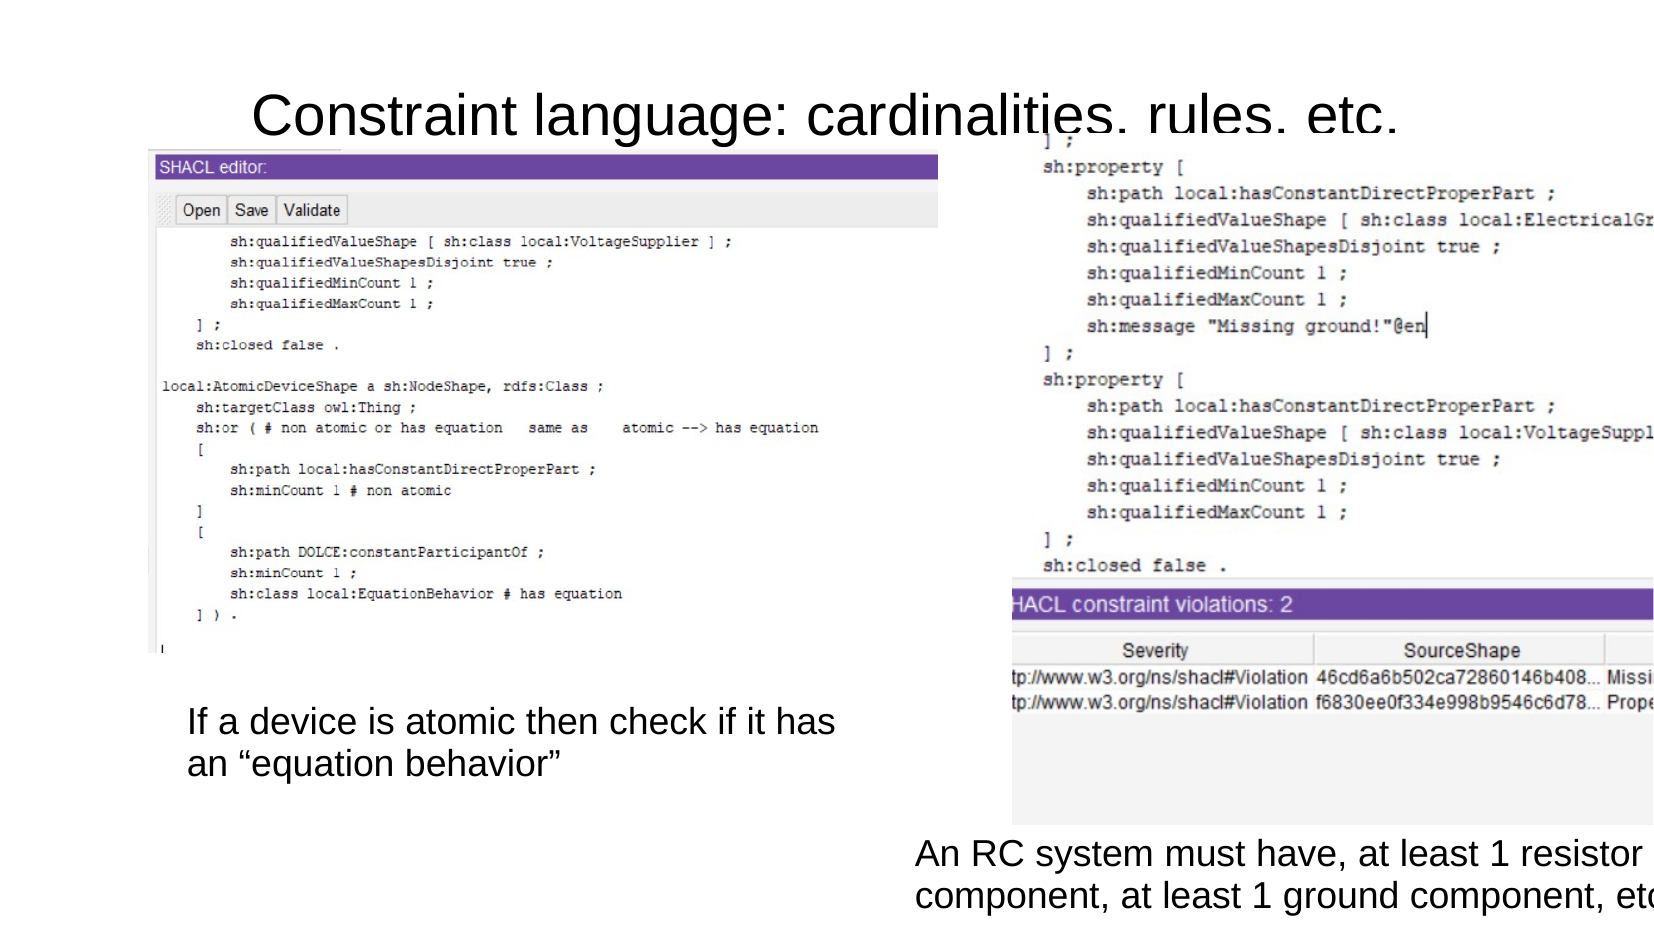

# Constraint language: cardinalities, rules, etc.
If a device is atomic then check if it has
an “equation behavior”
An RC system must have, at least 1 resistor
component, at least 1 ground component, etc.